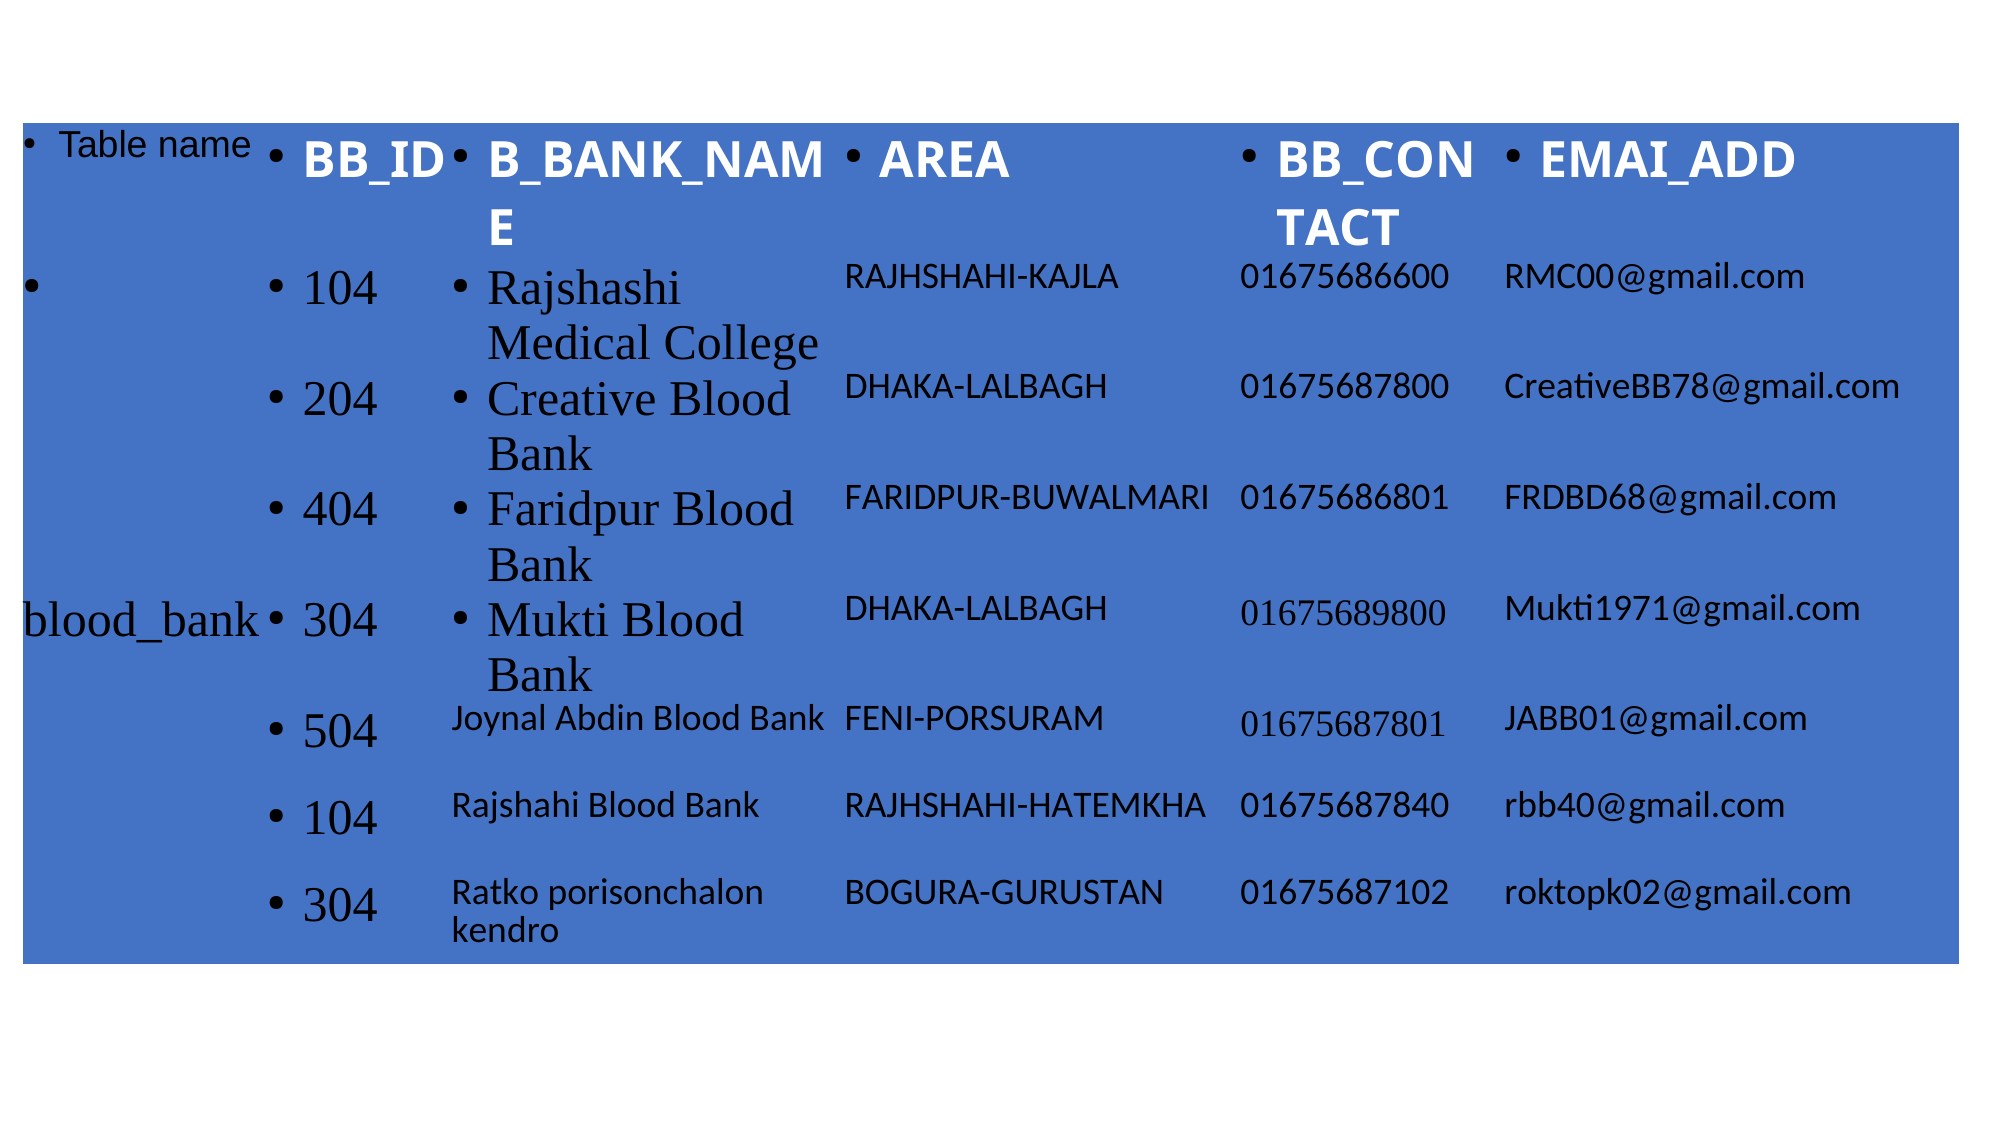

| Table name | BB\_ID | B\_BANK\_NAME | AREA | BB\_CONTACT | EMAI\_ADD |
| --- | --- | --- | --- | --- | --- |
| blood\_bank | 104 | Rajshashi Medical College | RAJHSHAHI-KAJLA | 01675686600 | RMC00@gmail.com |
| | 204 | Creative Blood Bank | DHAKA-LALBAGH | 01675687800 | CreativeBB78@gmail.com |
| | 404 | Faridpur Blood Bank | FARIDPUR-BUWALMARI | 01675686801 | FRDBD68@gmail.com |
| | 304 | Mukti Blood Bank | DHAKA-LALBAGH | 01675689800 | Mukti1971@gmail.com |
| | 504 | Joynal Abdin Blood Bank | FENI-PORSURAM | 01675687801 | JABB01@gmail.com |
| | 104 | Rajshahi Blood Bank | RAJHSHAHI-HATEMKHA | 01675687840 | rbb40@gmail.com |
| | 304 | Ratko porisonchalon kendro | BOGURA-GURUSTAN | 01675687102 | roktopk02@gmail.com |